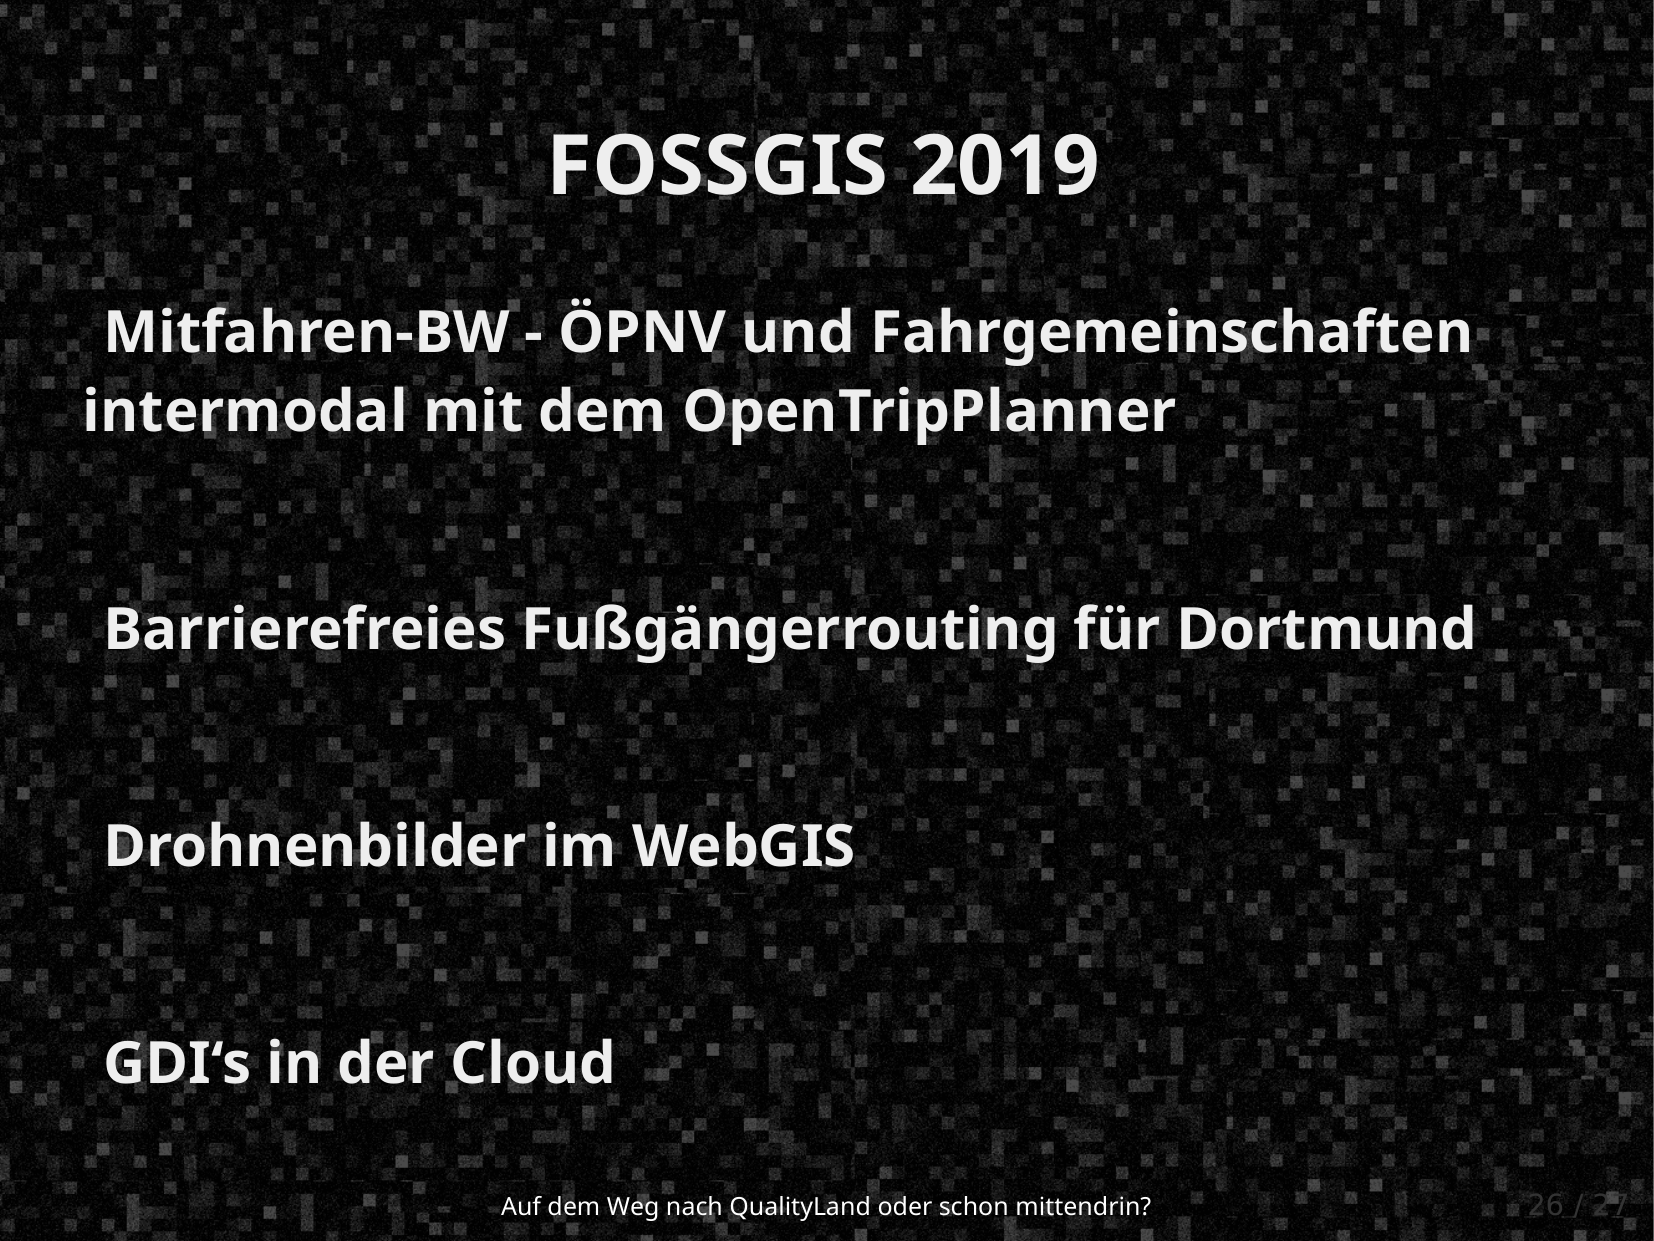

# FOSSGIS 2019
Mitfahren-BW - ÖPNV und Fahrgemeinschaften intermodal mit dem OpenTripPlanner
Barrierefreies Fußgängerrouting für Dortmund
Drohnenbilder im WebGIS
GDI‘s in der Cloud